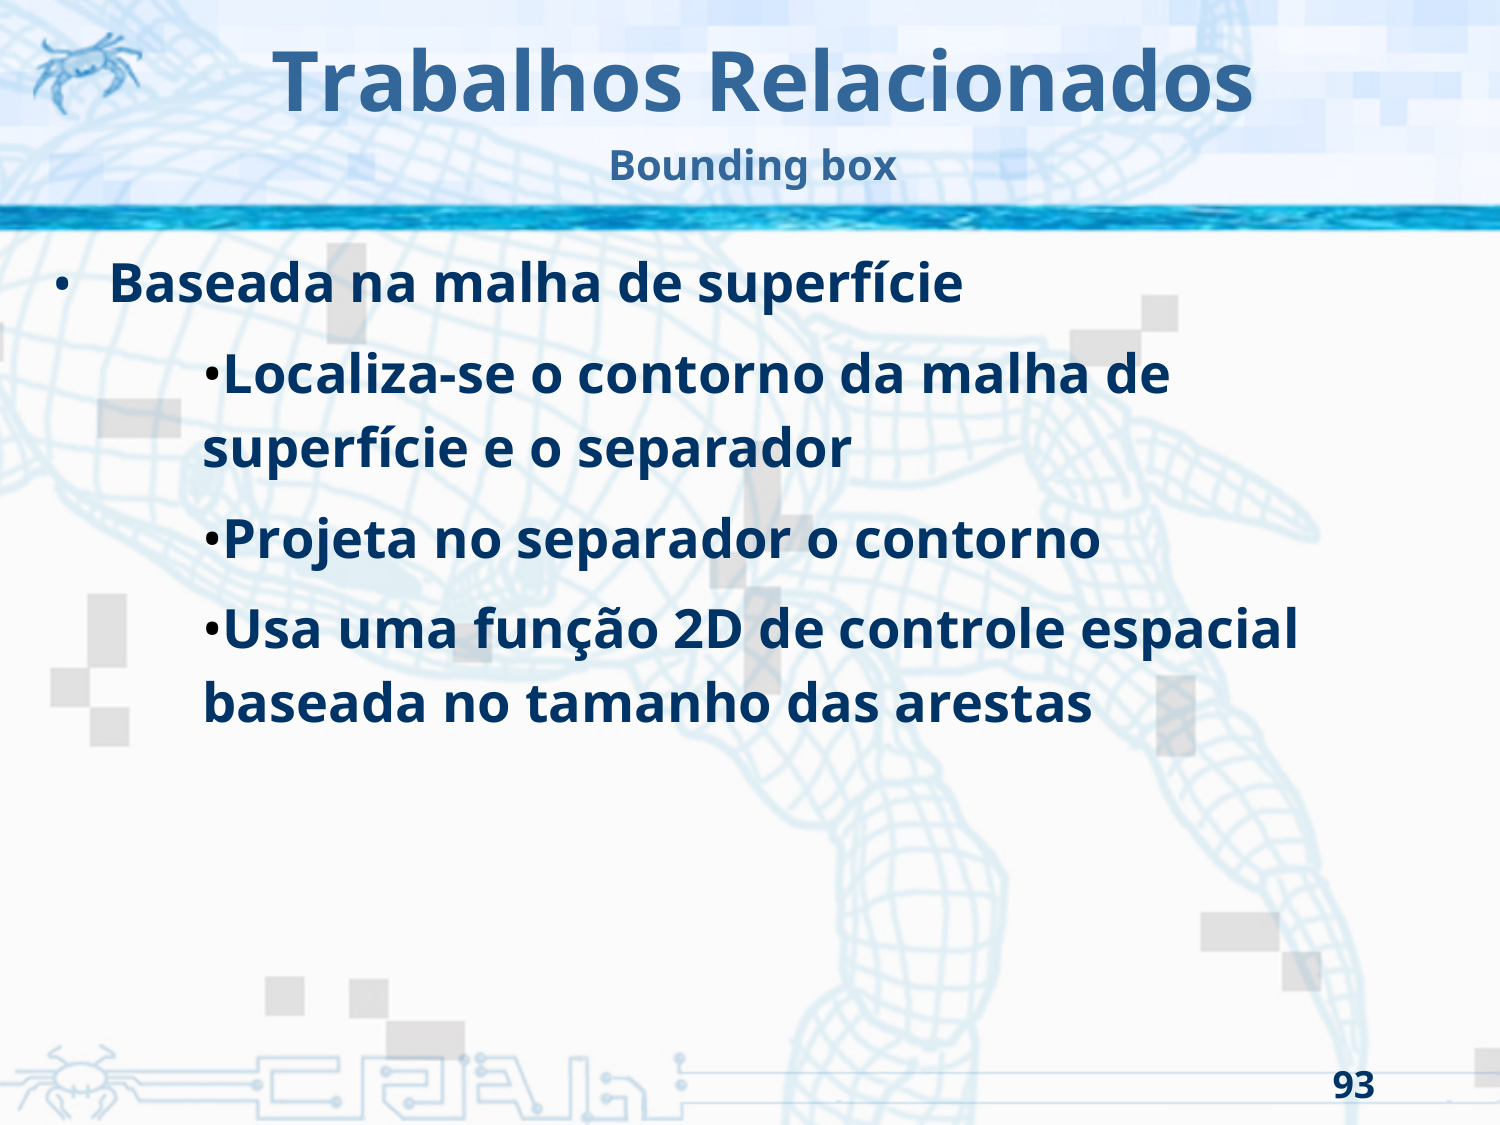

Trabalhos Relacionados
Bounding box
Baseada na malha de superfície
Localiza-se o contorno da malha de superfície e o separador
Projeta no separador o contorno
Usa uma função 2D de controle espacial baseada no tamanho das arestas